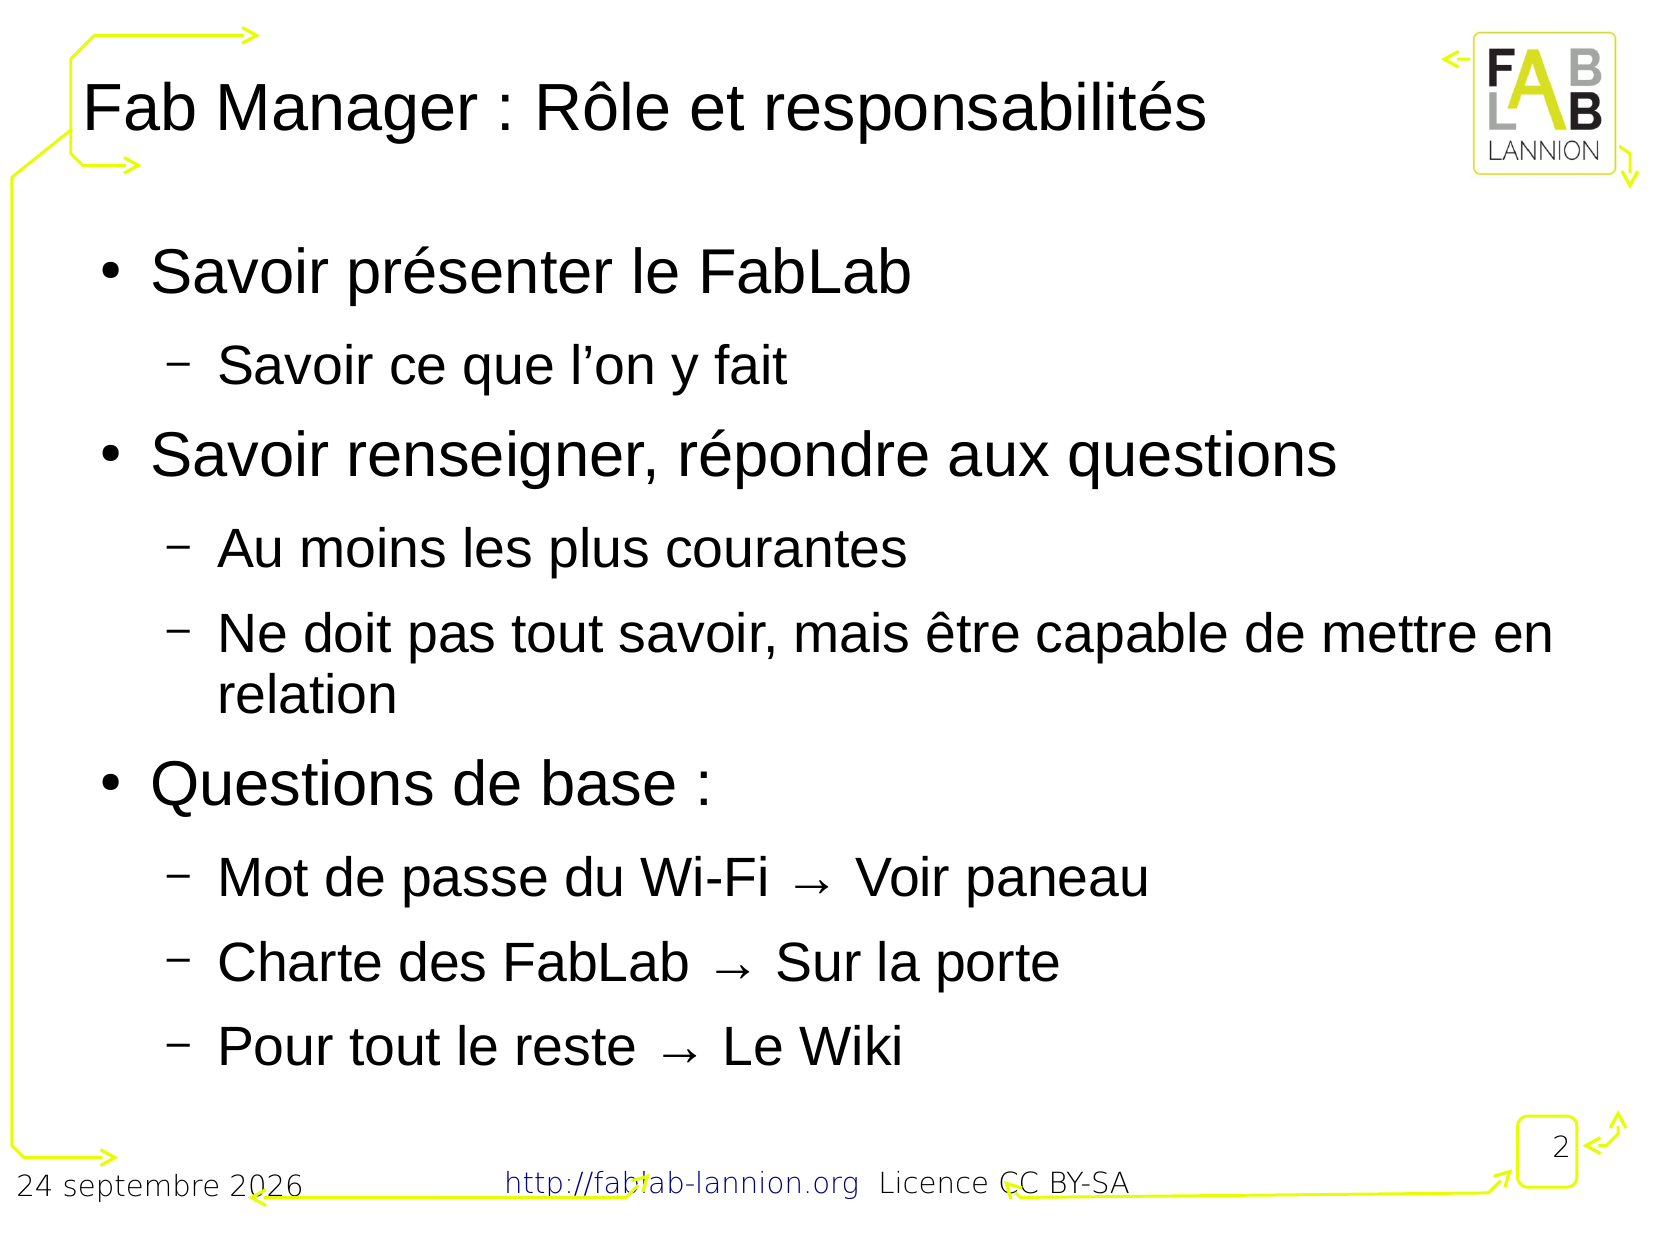

# Fab Manager : Rôle et responsabilités
Savoir présenter le FabLab
Savoir ce que l’on y fait
Savoir renseigner, répondre aux questions
Au moins les plus courantes
Ne doit pas tout savoir, mais être capable de mettre en relation
Questions de base :
Mot de passe du Wi-Fi → Voir paneau
Charte des FabLab → Sur la porte
Pour tout le reste → Le Wiki
2